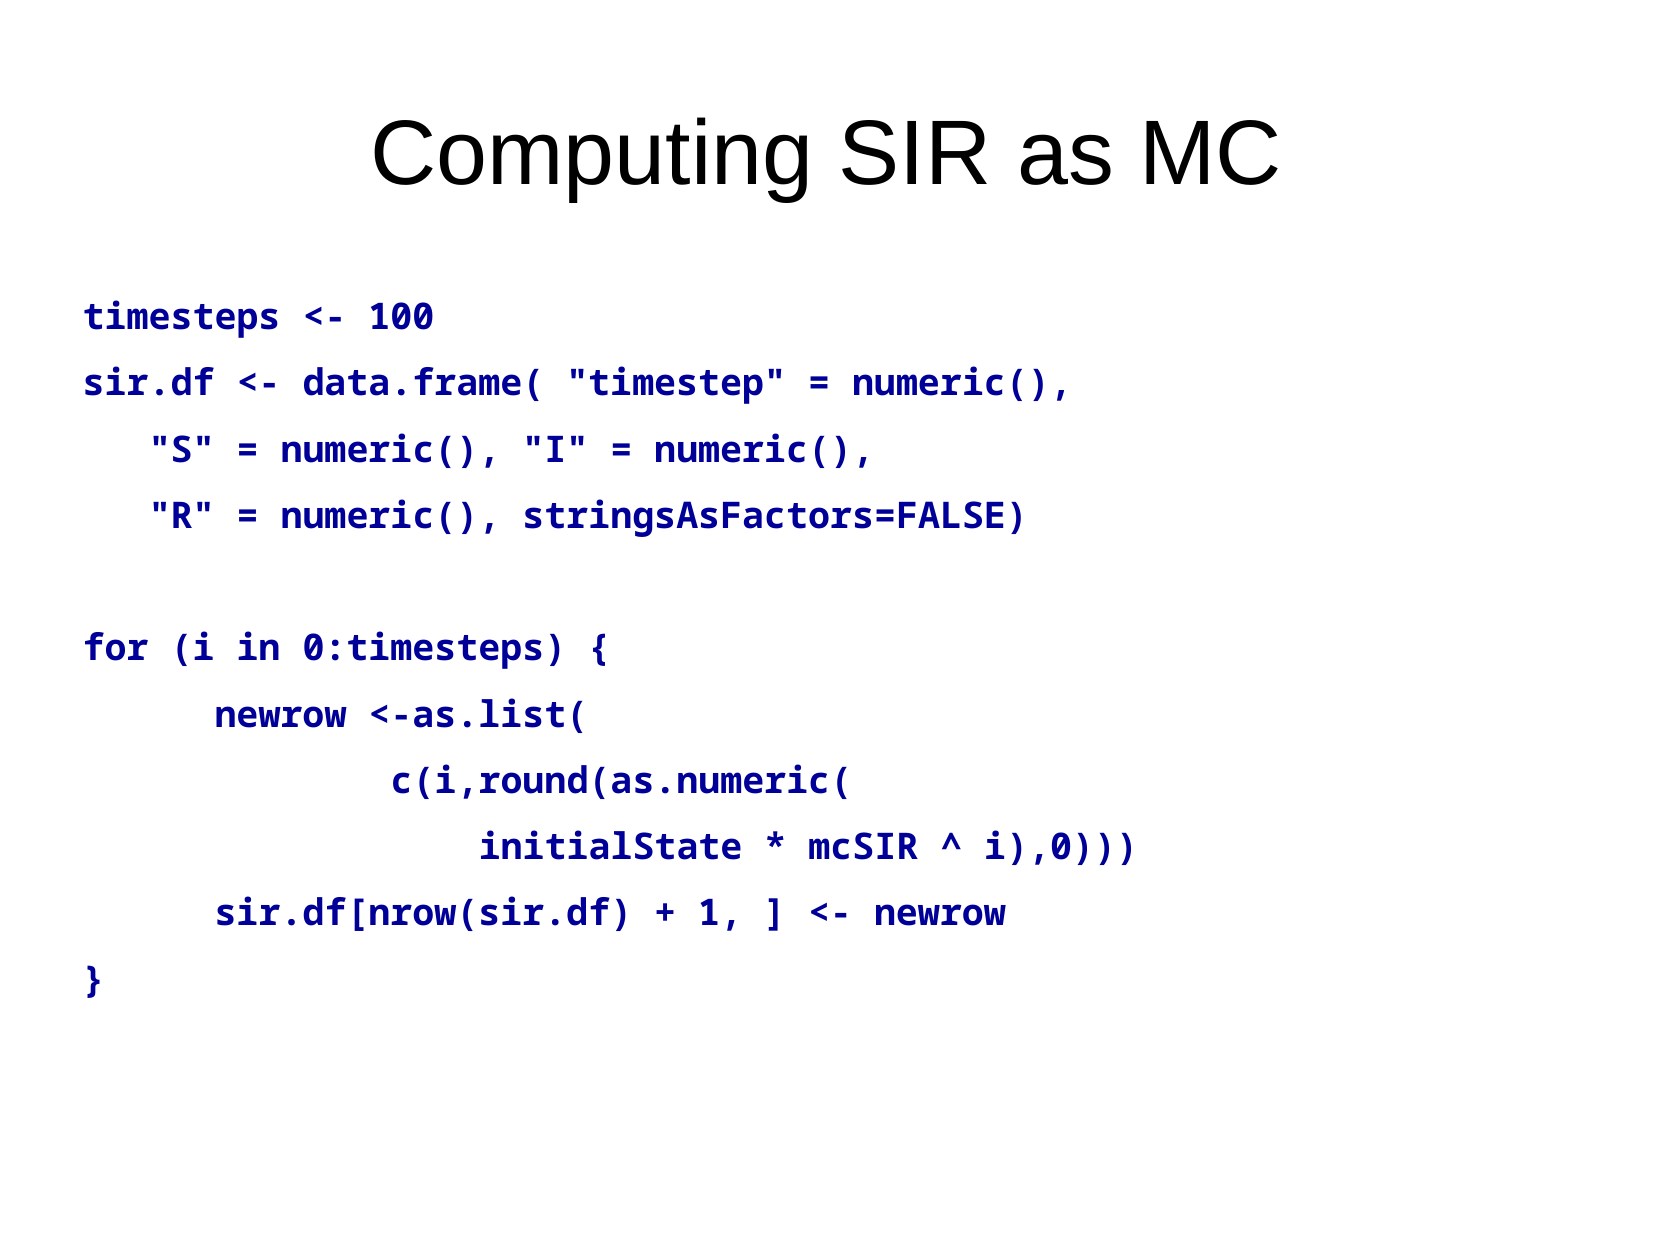

# Computing SIR as MC
timesteps <- 100
sir.df <- data.frame( "timestep" = numeric(),
 "S" = numeric(), "I" = numeric(),
 "R" = numeric(), stringsAsFactors=FALSE)
for (i in 0:timesteps) {
 newrow <-as.list(
 c(i,round(as.numeric(
 initialState * mcSIR ^ i),0)))
 sir.df[nrow(sir.df) + 1, ] <- newrow
}